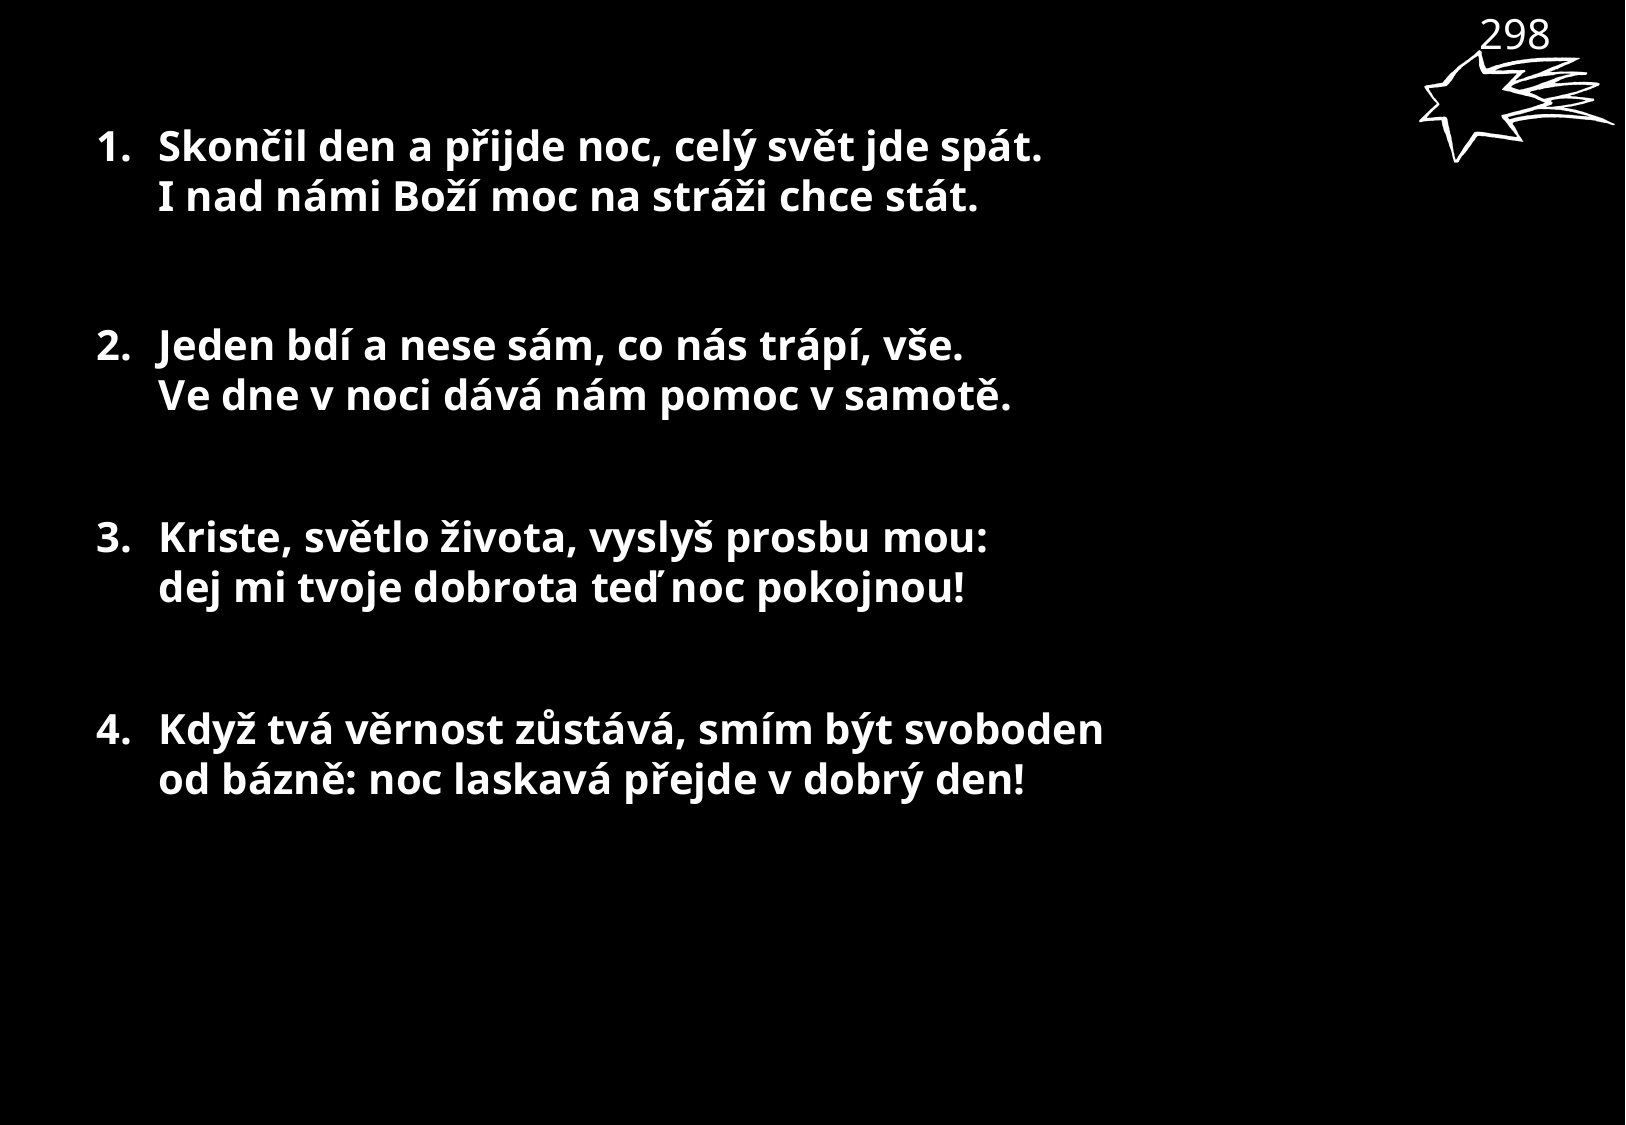

298
# Skončil den a přijde noc, celý svět jde spát. I nad námi Boží moc na stráži chce stát.
2.	Jeden bdí a nese sám, co nás trápí, vše.
Ve dne v noci dává nám pomoc v samotě.
3.	Kriste, světlo života, vyslyš prosbu mou:
dej mi tvoje dobrota teď noc pokojnou!
4.	Když tvá věrnost zůstává, smím být svoboden
od bázně: noc laskavá přejde v dobrý den!